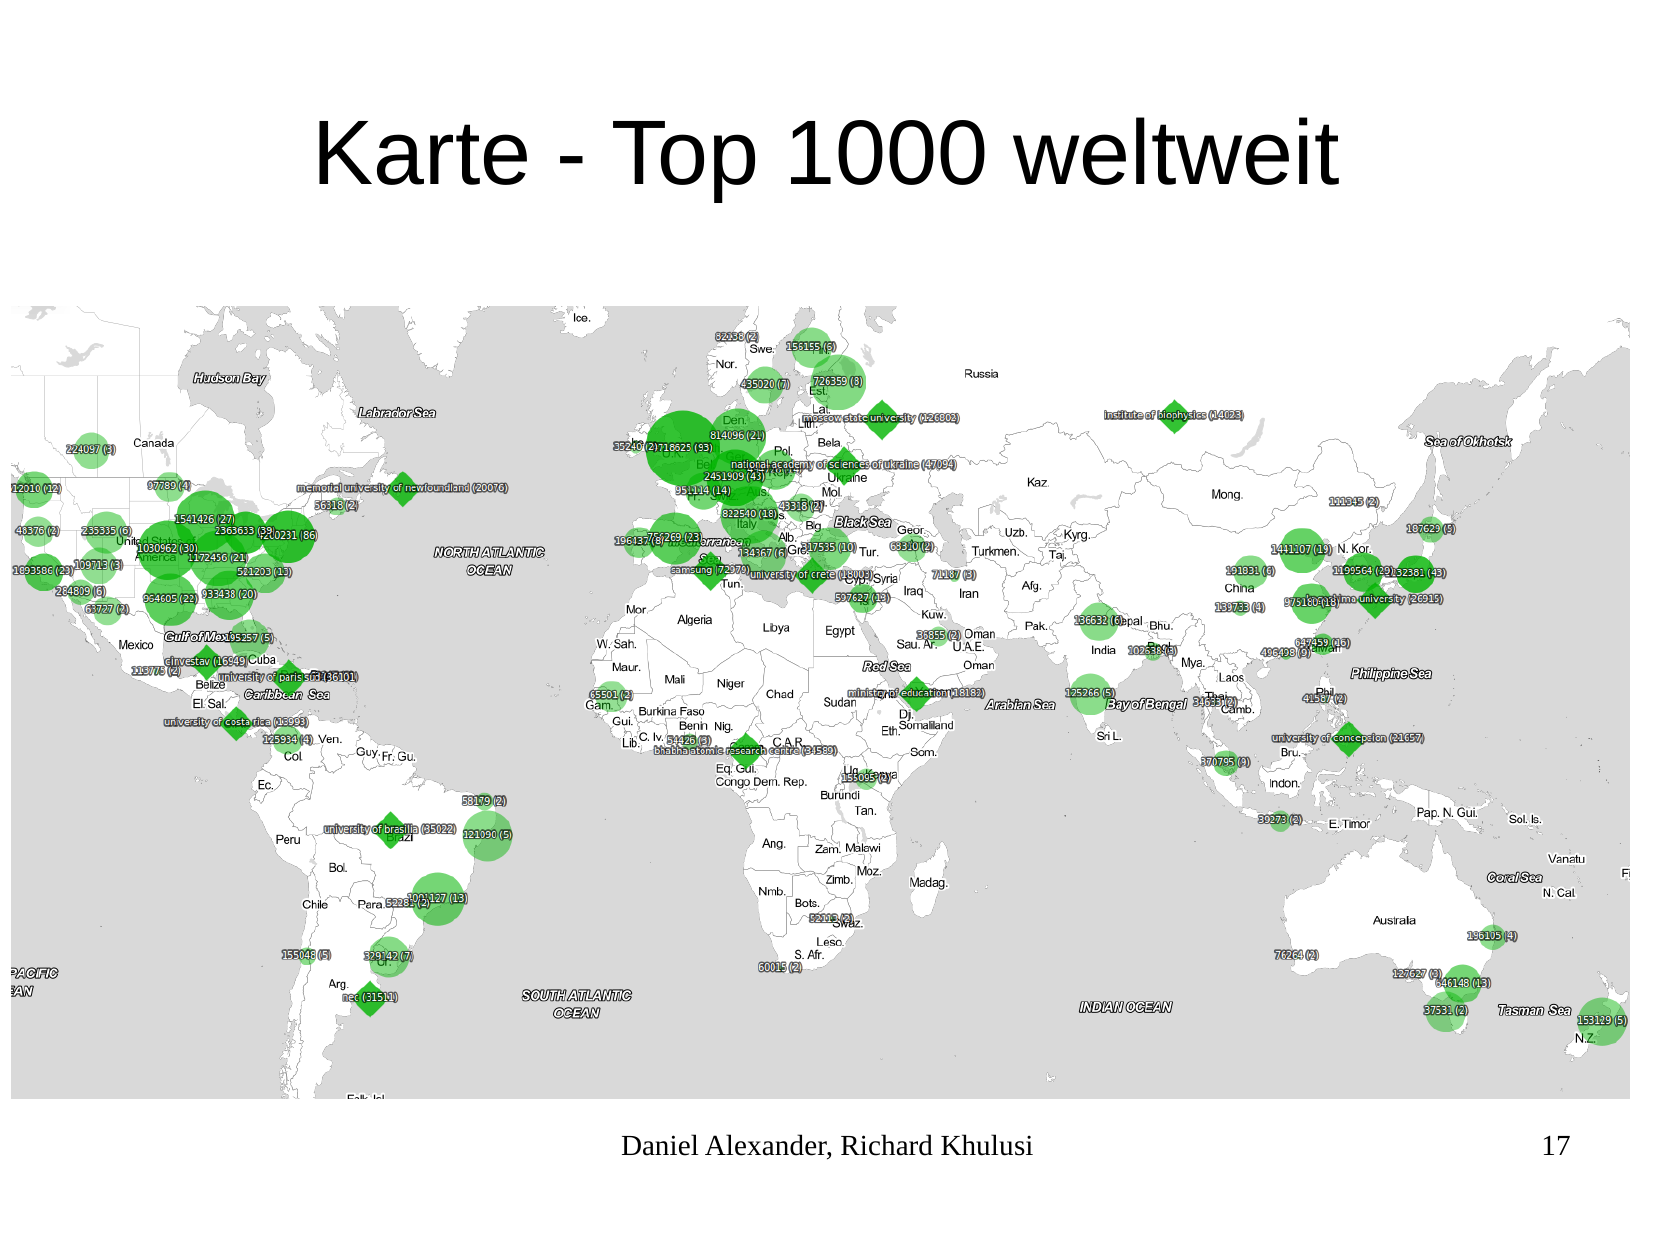

# Karte - Top 1000 weltweit
Daniel Alexander, Richard Khulusi
17